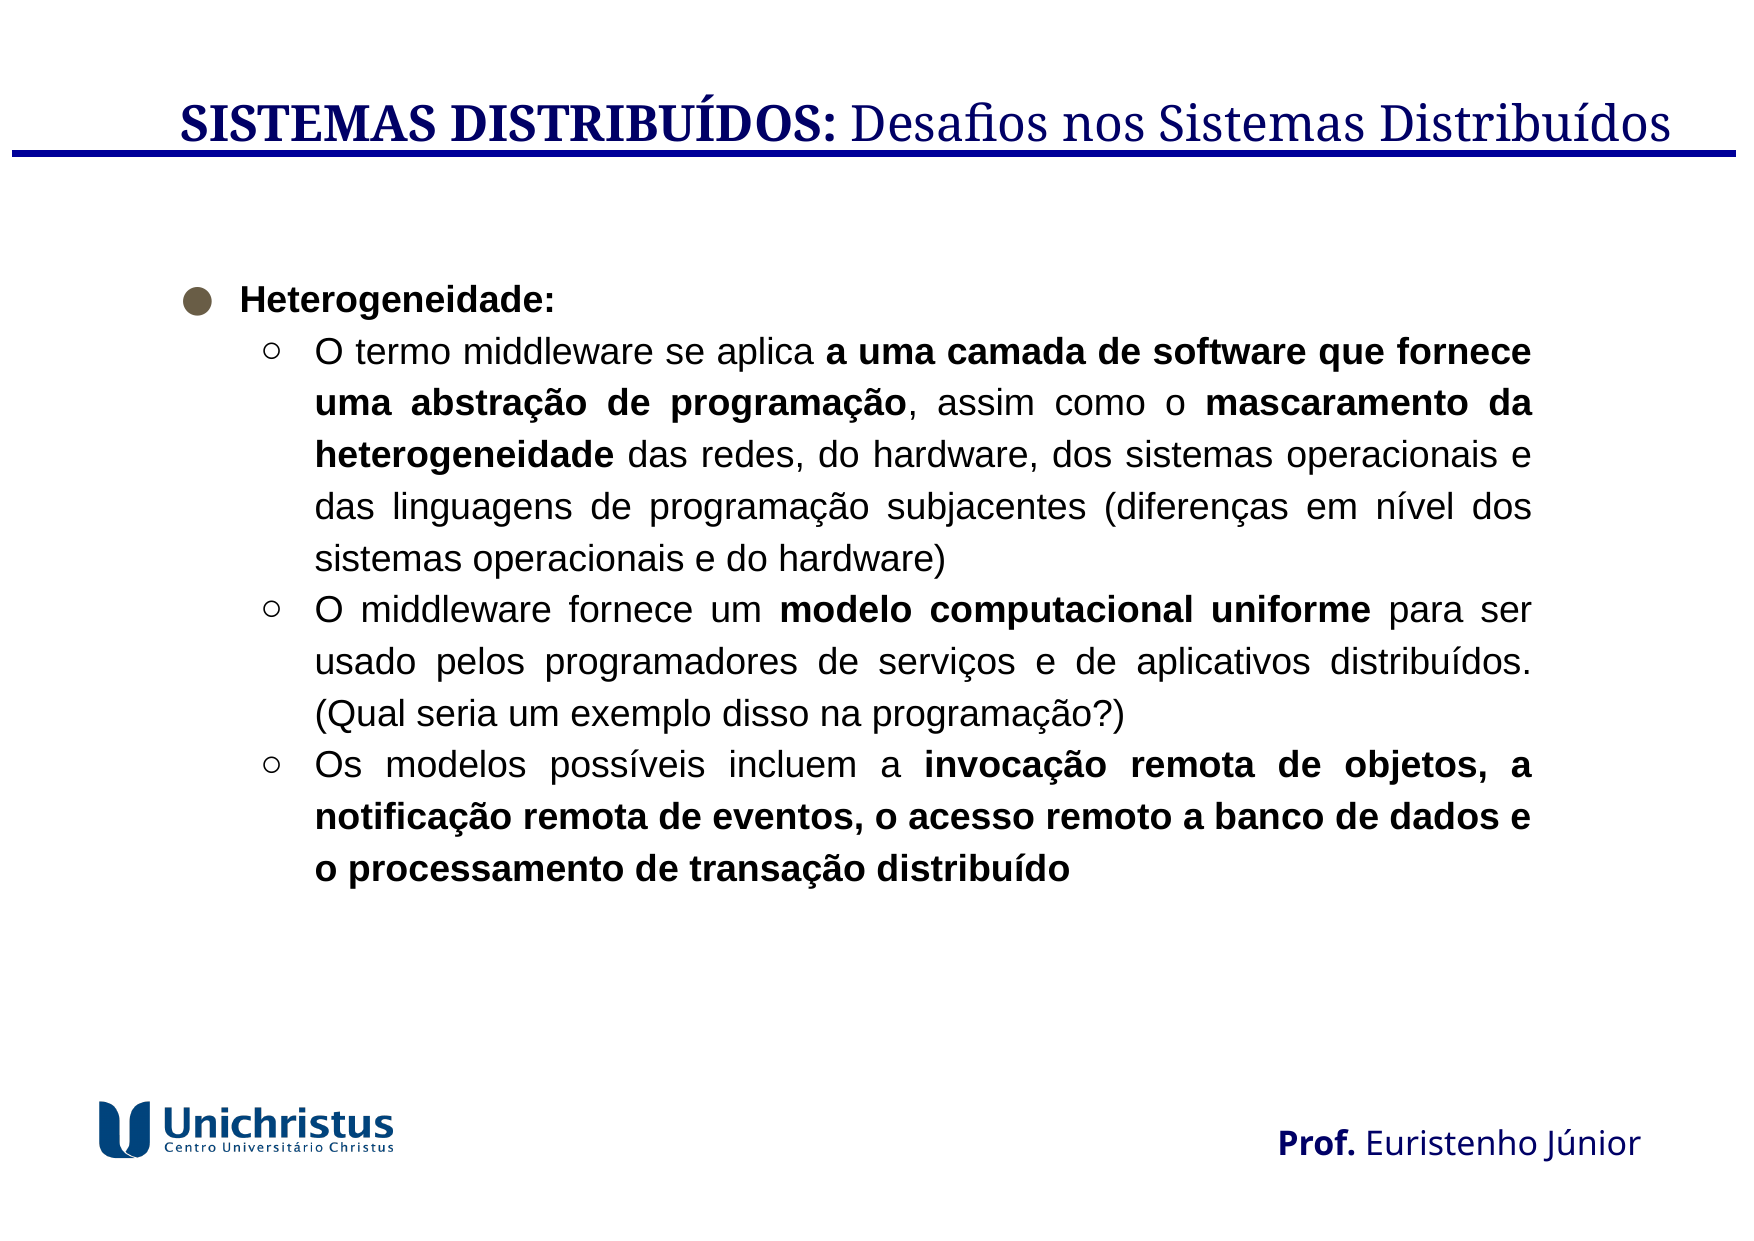

SISTEMAS DISTRIBUÍDOS: Desafios nos Sistemas Distribuídos
Heterogeneidade:
O termo middleware se aplica a uma camada de software que fornece uma abstração de programação, assim como o mascaramento da heterogeneidade das redes, do hardware, dos sistemas operacionais e das linguagens de programação subjacentes (diferenças em nível dos sistemas operacionais e do hardware)
O middleware fornece um modelo computacional uniforme para ser usado pelos programadores de serviços e de aplicativos distribuídos. (Qual seria um exemplo disso na programação?)
Os modelos possíveis incluem a invocação remota de objetos, a notificação remota de eventos, o acesso remoto a banco de dados e o processamento de transação distribuído
Prof. Euristenho Júnior